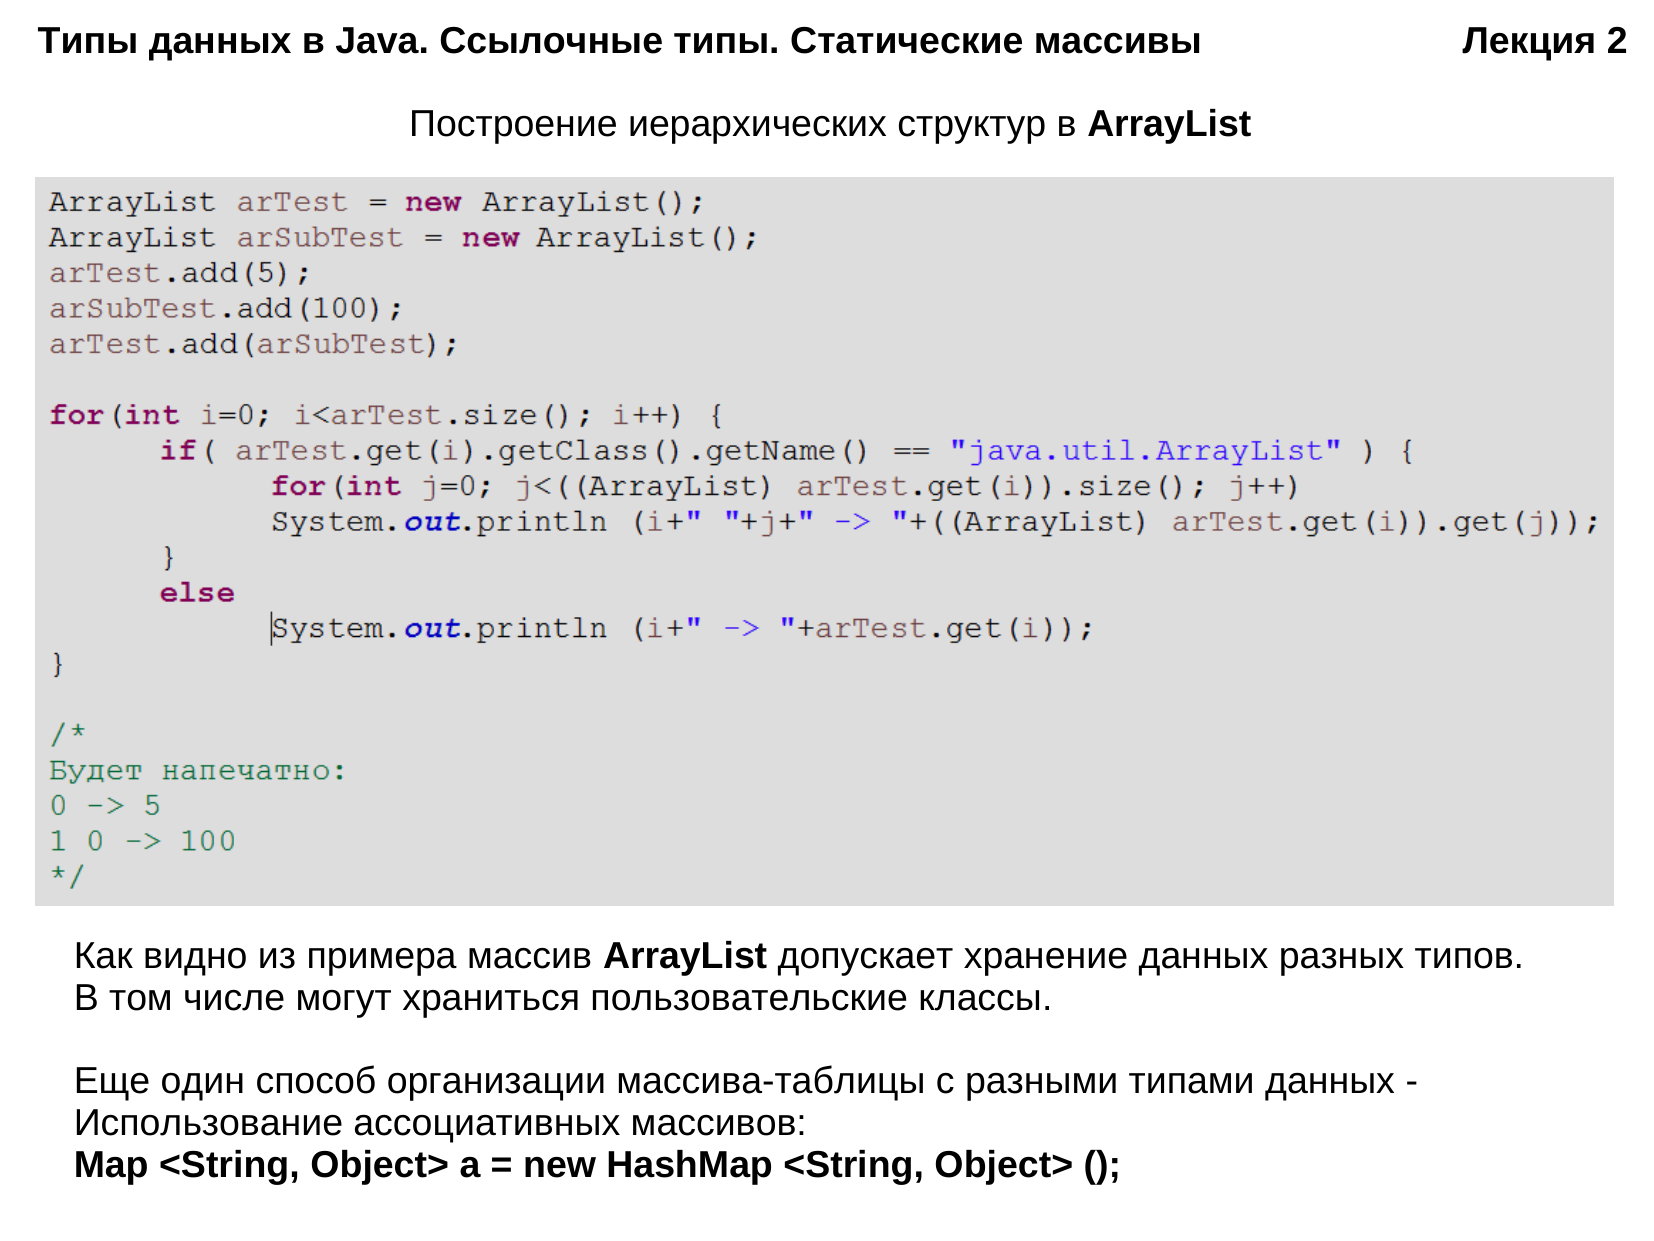

Типы данных в Java. Ссылочные типы. Статические массивы			Лекция 2
Построение иерархических структур в ArrayList
Как видно из примера массив ArrayList допускает хранение данных разных типов.
В том числе могут храниться пользовательские классы.
Еще один способ организации массива-таблицы с разными типами данных -
Использование ассоциативных массивов:
Map <String, Object> a = new HashMap <String, Object> ();